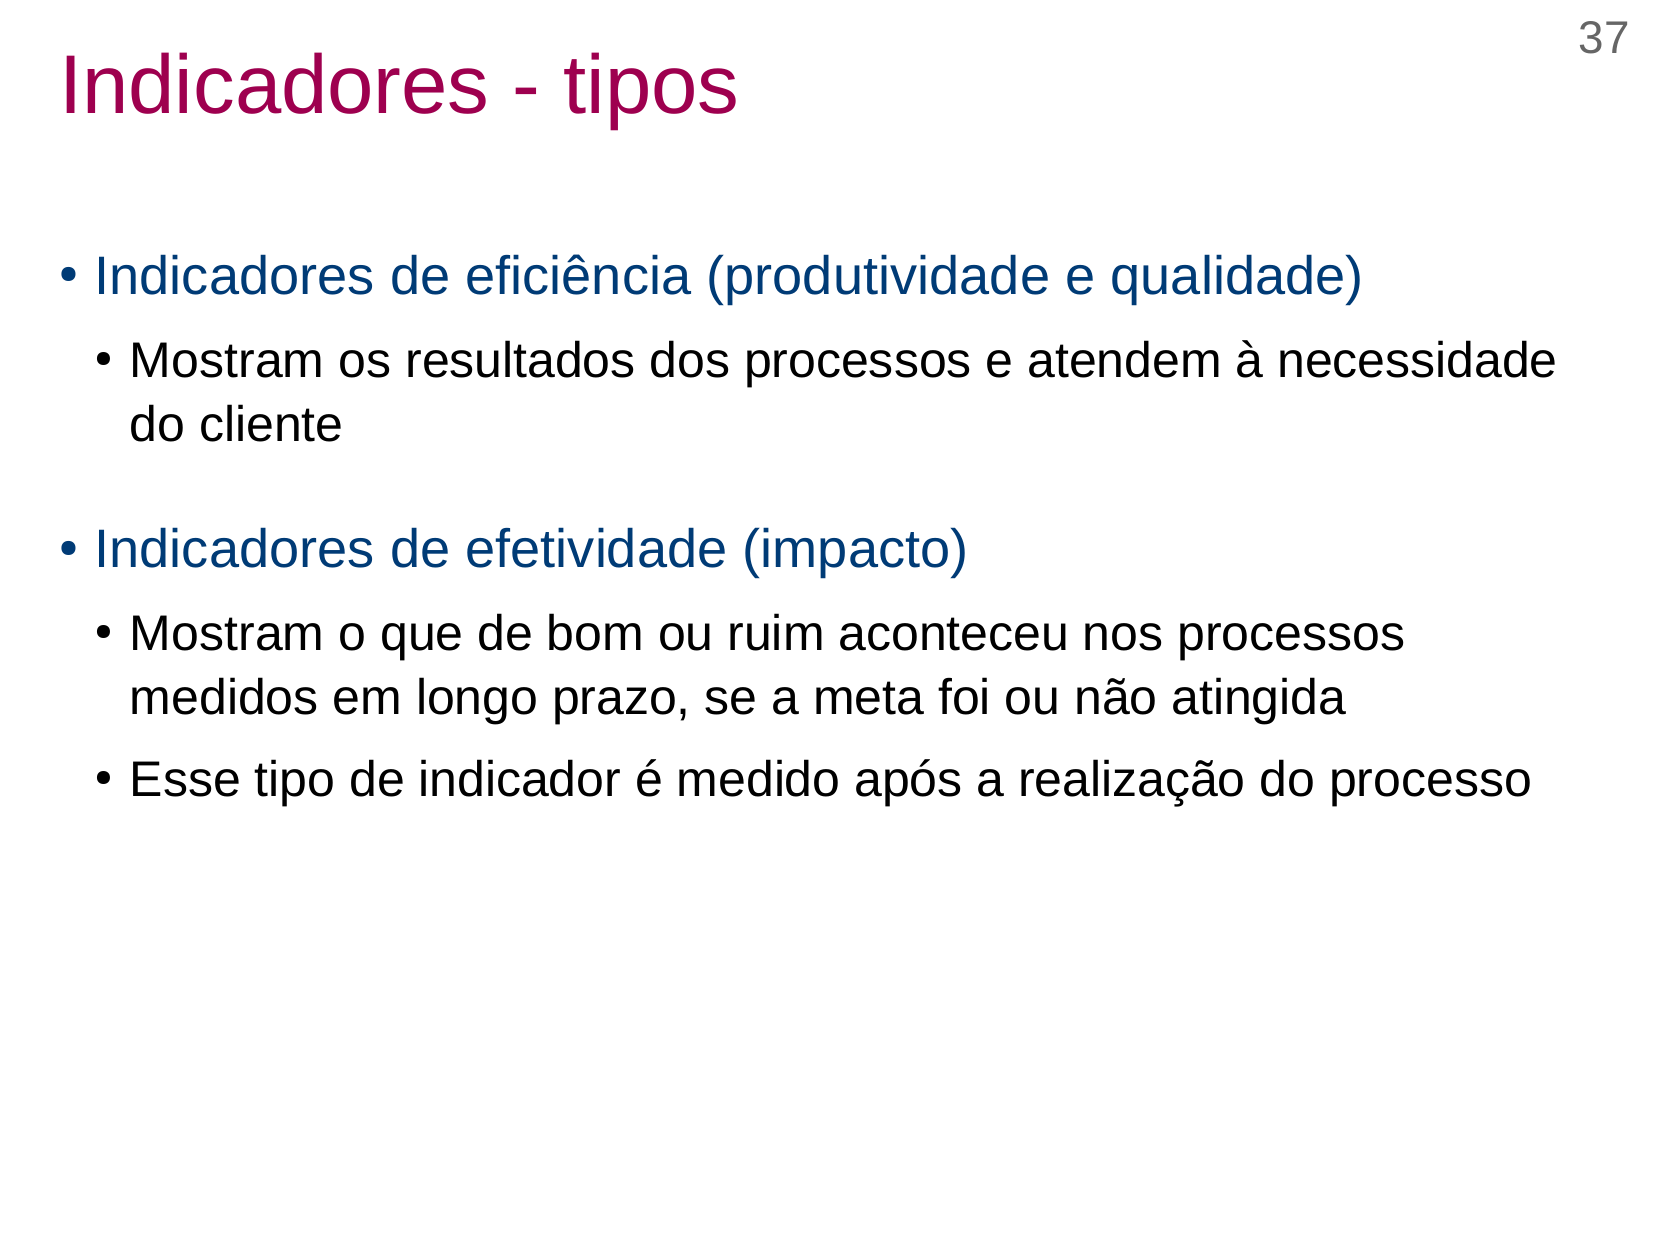

37
# Indicadores - tipos
Indicadores de eficiência (produtividade e qualidade)
Mostram os resultados dos processos e atendem à necessidade do cliente
Indicadores de efetividade (impacto)
Mostram o que de bom ou ruim aconteceu nos processos medidos em longo prazo, se a meta foi ou não atingida
Esse tipo de indicador é medido após a realização do processo